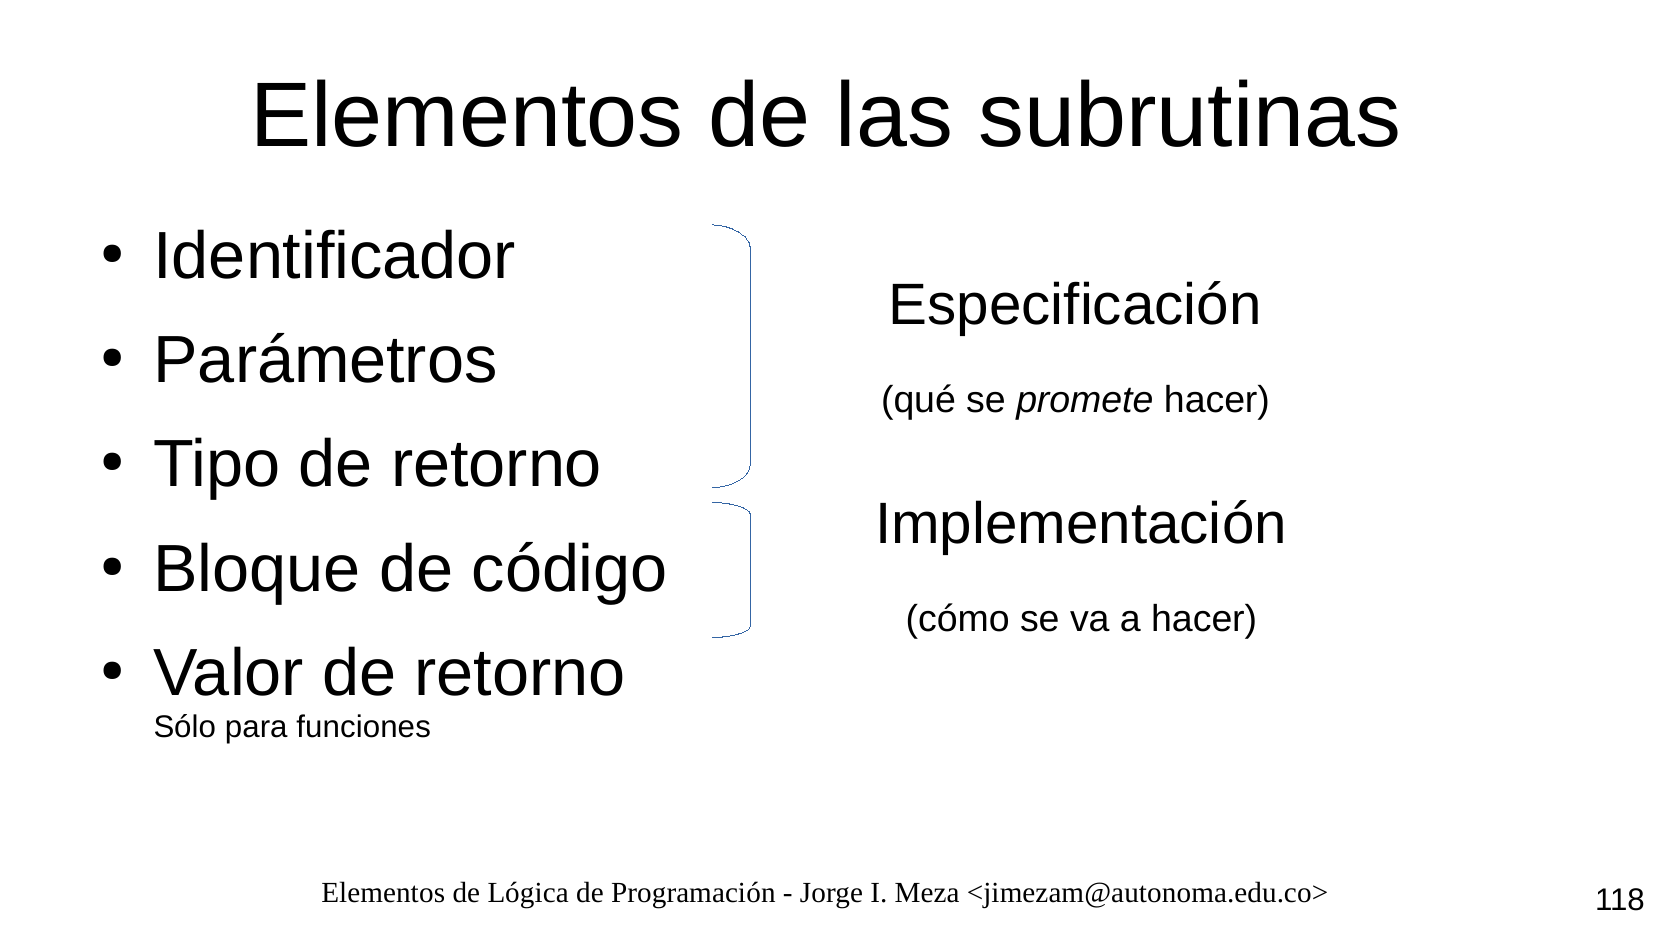

# Elementos de las subrutinas
Identificador
Parámetros
Tipo de retorno
Bloque de código
Valor de retorno
Sólo para funciones
Especificación
(qué se promete hacer)
Implementación
(cómo se va a hacer)
Elementos de Lógica de Programación - Jorge I. Meza <jimezam@autonoma.edu.co>